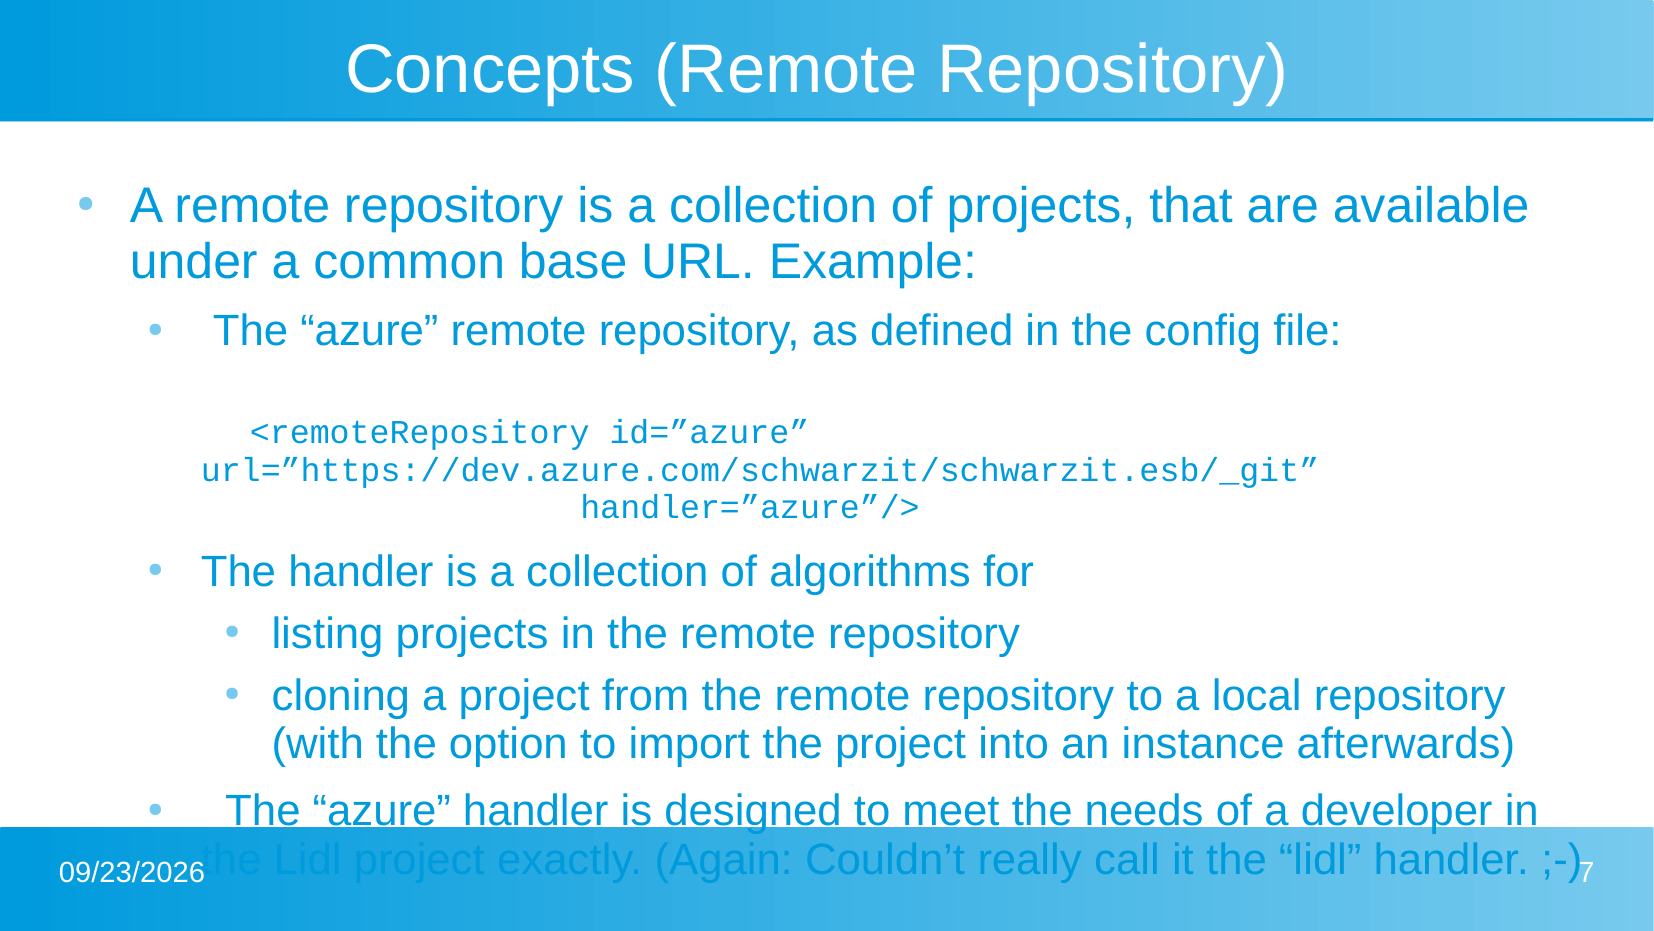

# Concepts (Remote Repository)
A remote repository is a collection of projects, that are available under a common base URL. Example:
 The “azure” remote repository, as defined in the config file:
 <remoteRepository id=”azure” url=”https://dev.azure.com/schwarzit/schwarzit.esb/_git”
 handler=”azure”/>
The handler is a collection of algorithms for
listing projects in the remote repository
cloning a project from the remote repository to a local repository (with the option to import the project into an instance afterwards)
 The “azure” handler is designed to meet the needs of a developer in the Lidl project exactly. (Again: Couldn’t really call it the “lidl” handler. ;-)
7